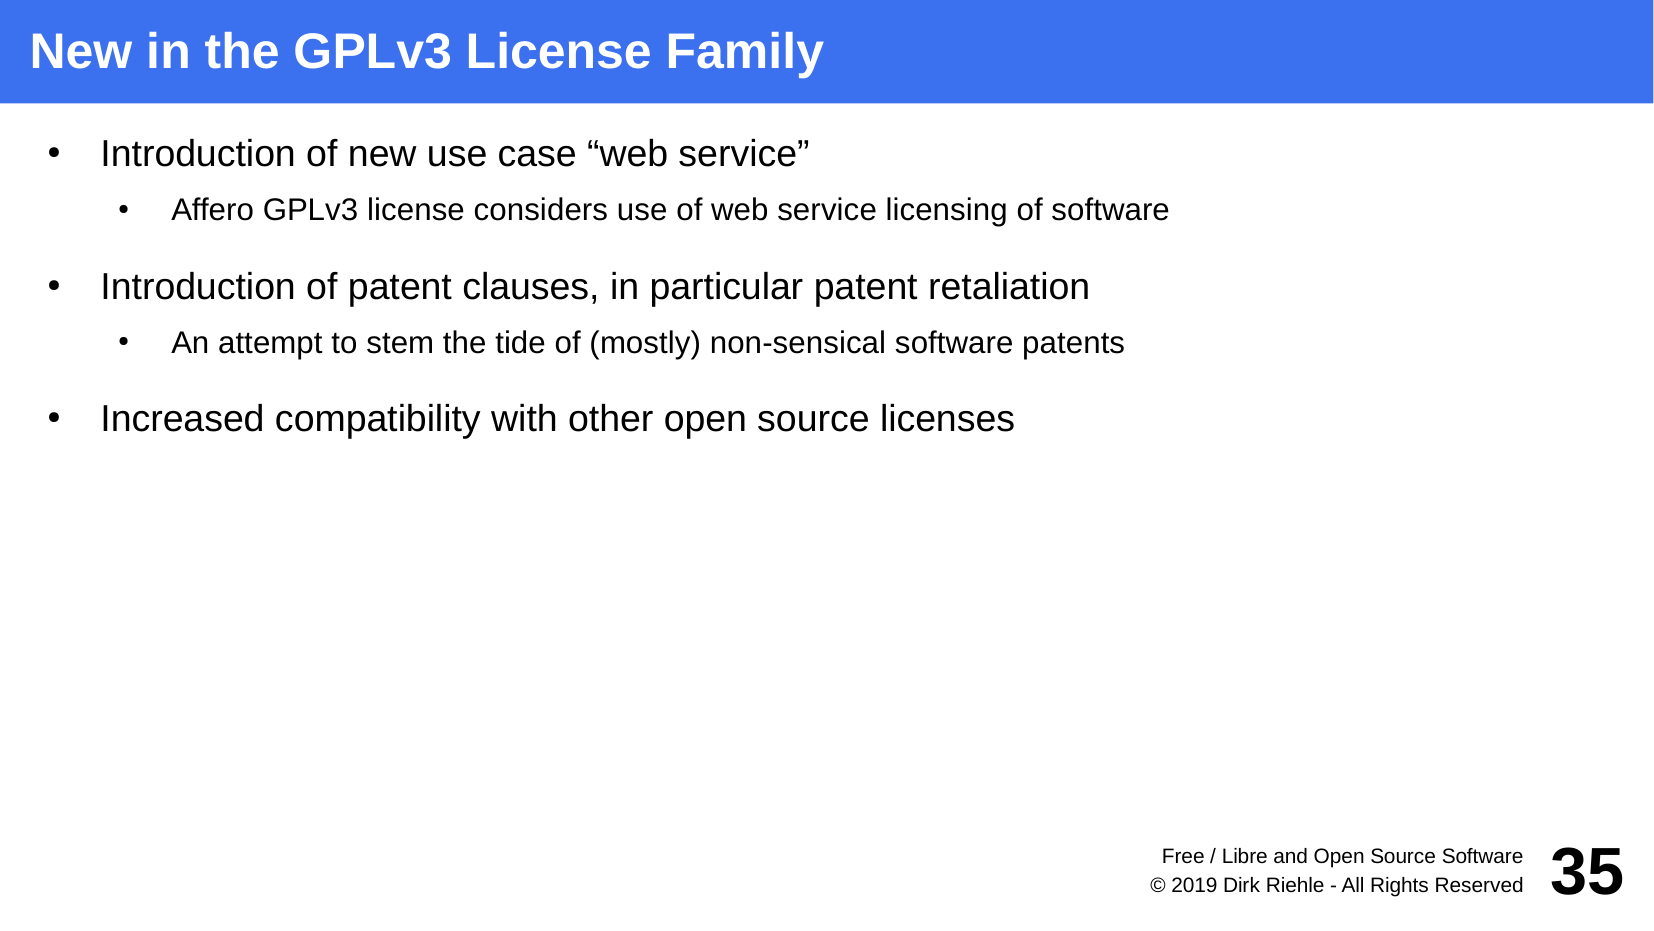

# New in the GPLv3 License Family
Introduction of new use case “web service”
Affero GPLv3 license considers use of web service licensing of software
Introduction of patent clauses, in particular patent retaliation
An attempt to stem the tide of (mostly) non-sensical software patents
Increased compatibility with other open source licenses
Free / Libre and Open Source Software
35
© 2019 Dirk Riehle - All Rights Reserved